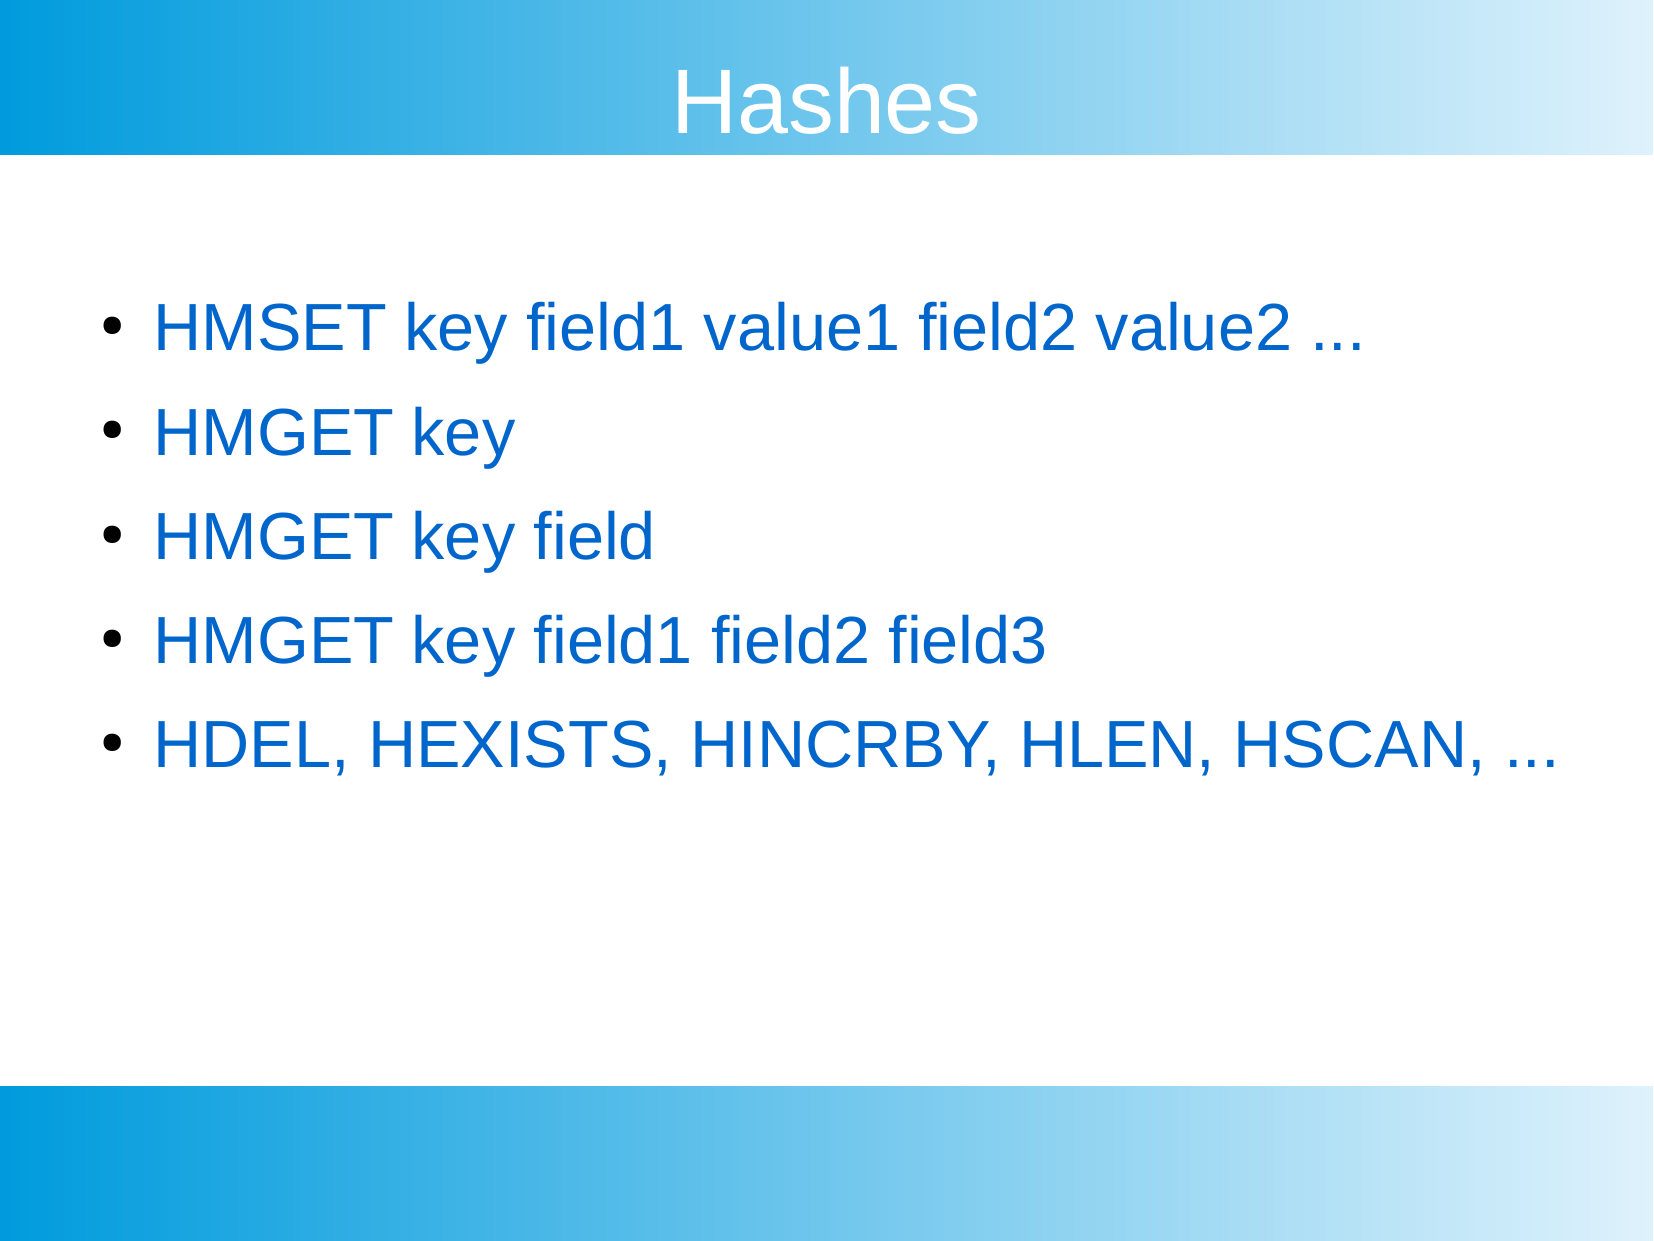

# Hashes
HMSET key field1 value1 field2 value2 ...
HMGET key
HMGET key field
HMGET key field1 field2 field3
HDEL, HEXISTS, HINCRBY, HLEN, HSCAN, ...